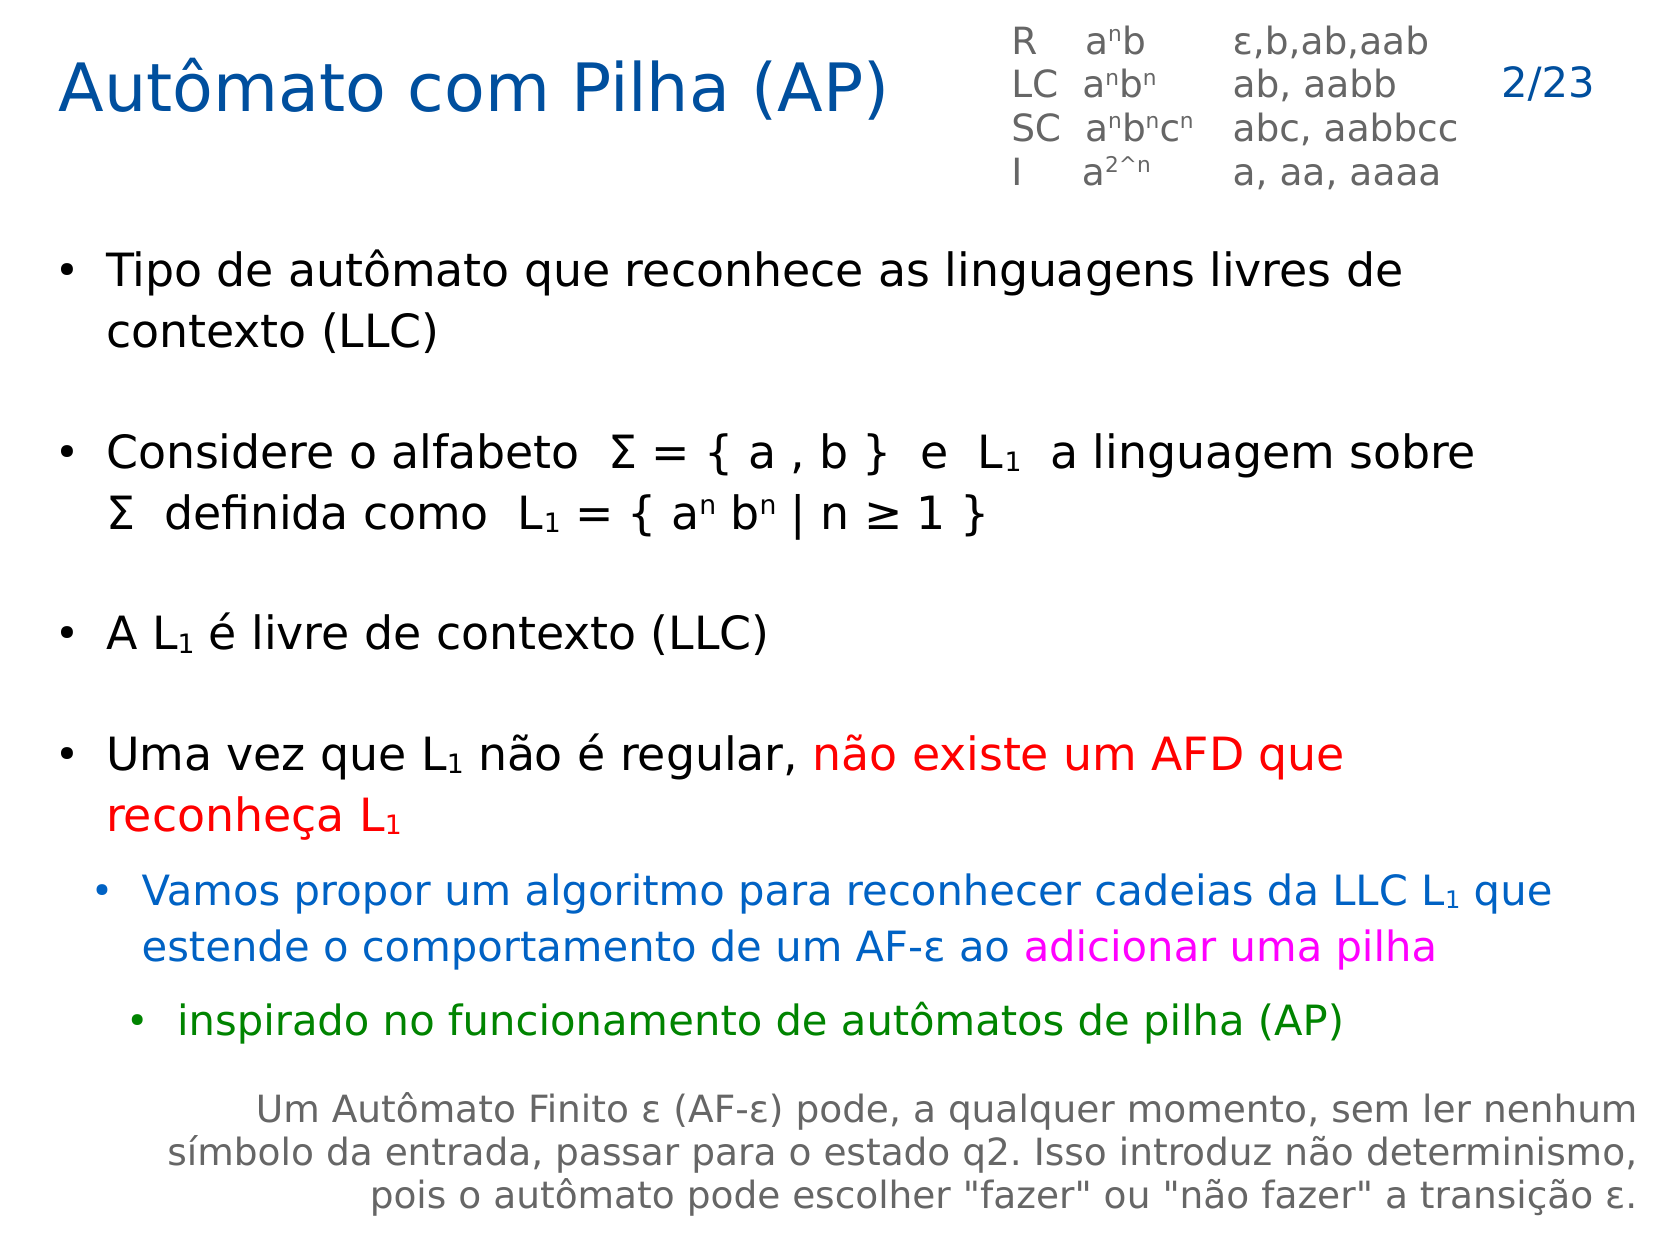

R anb	 	ε,b,ab,aab
LC anbn 	ab, aabb
SC anbncn 	abc, aabbcc
I a2^n 	a, aa, aaaa
# Autômato com Pilha (AP)
2
Tipo de autômato que reconhece as linguagens livres de contexto (LLC)
Considere o alfabeto Σ = { a , b } e L1 a linguagem sobre
Σ definida como L1 = { an bn | n ≥ 1 }
A L1 é livre de contexto (LLC)
Uma vez que L1 não é regular, não existe um AFD que reconheça L1
Vamos propor um algoritmo para reconhecer cadeias da LLC L1 que estende o comportamento de um AF-ε ao adicionar uma pilha
inspirado no funcionamento de autômatos de pilha (AP)
Um Autômato Finito ε (AF-ε) pode, a qualquer momento, sem ler nenhum símbolo da entrada, passar para o estado q2. Isso introduz não determinismo, pois o autômato pode escolher "fazer" ou "não fazer" a transição ε.